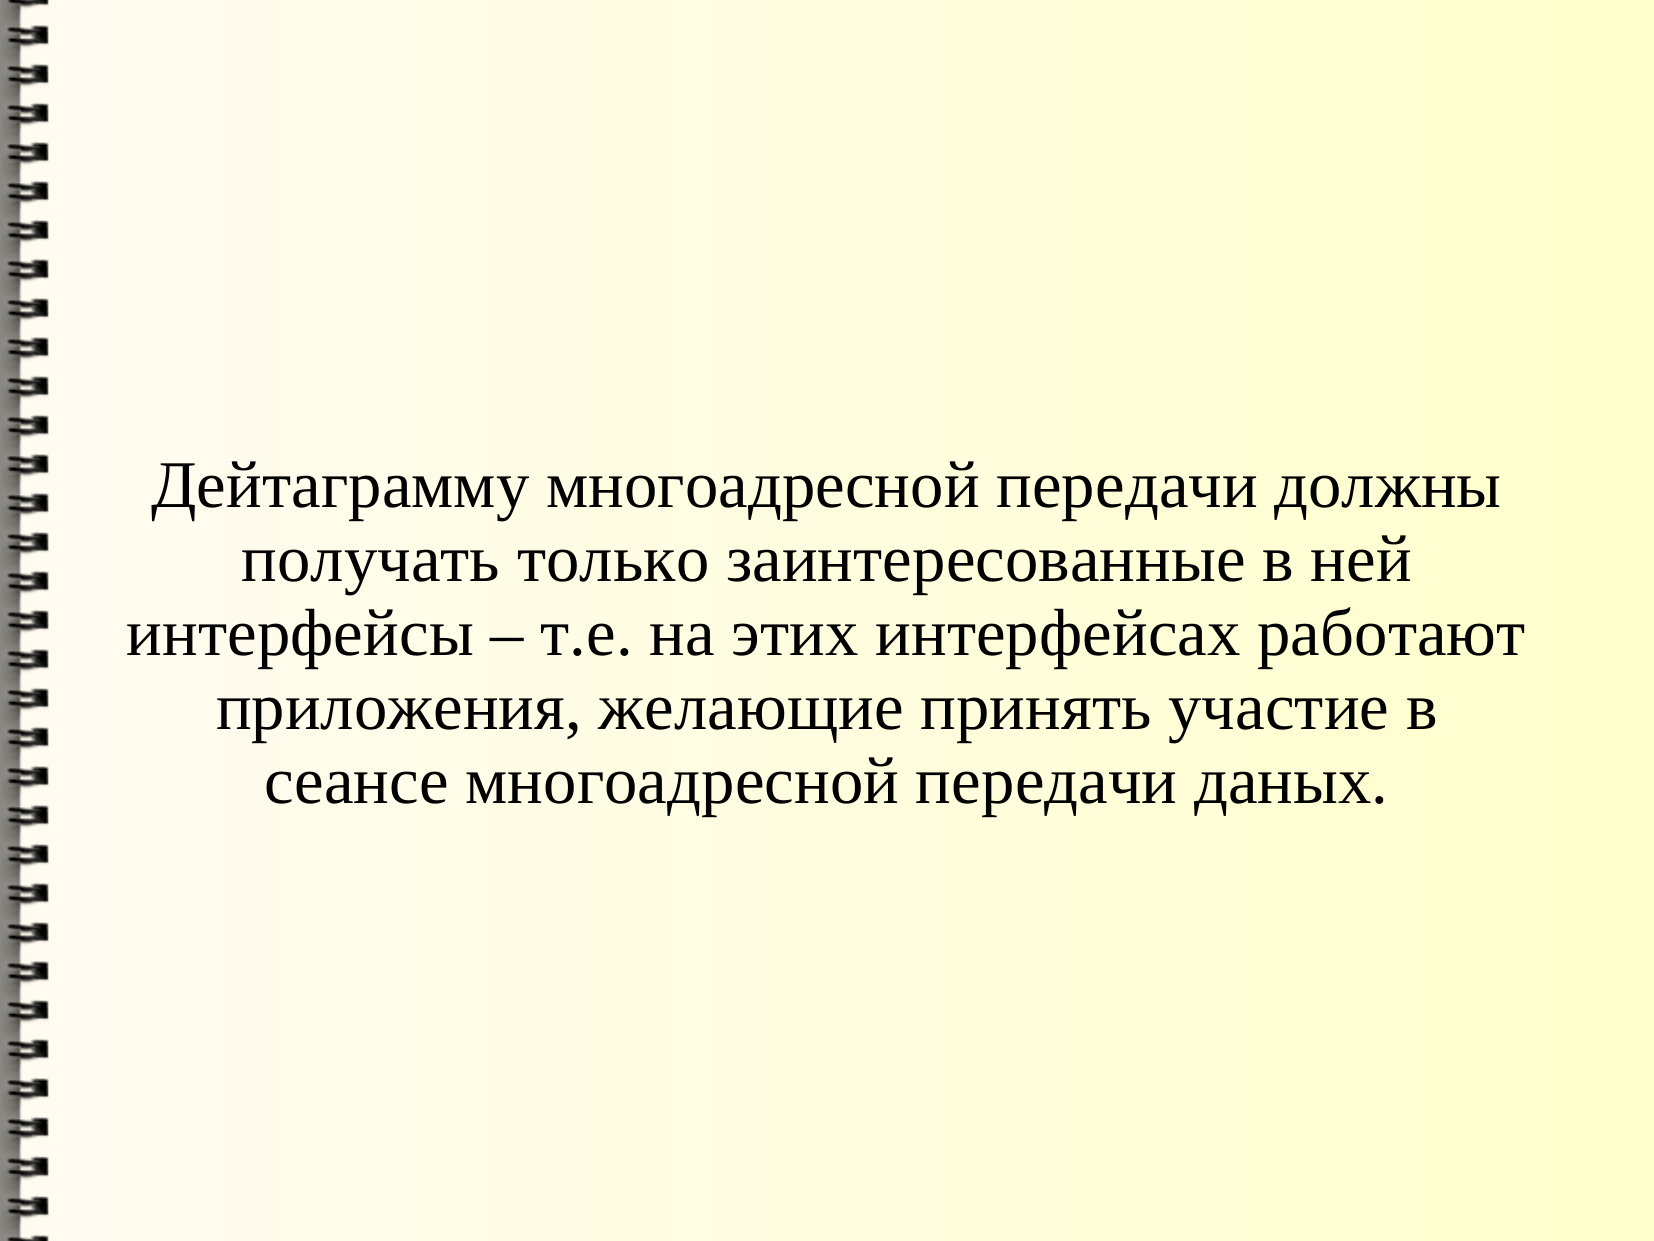

# Дейтаграмму многоадресной передачи должны получать только заинтересованные в ней интерфейсы – т.е. на этих интерфейсах работают приложения, желающие принять участие в сеансе многоадресной передачи даных.